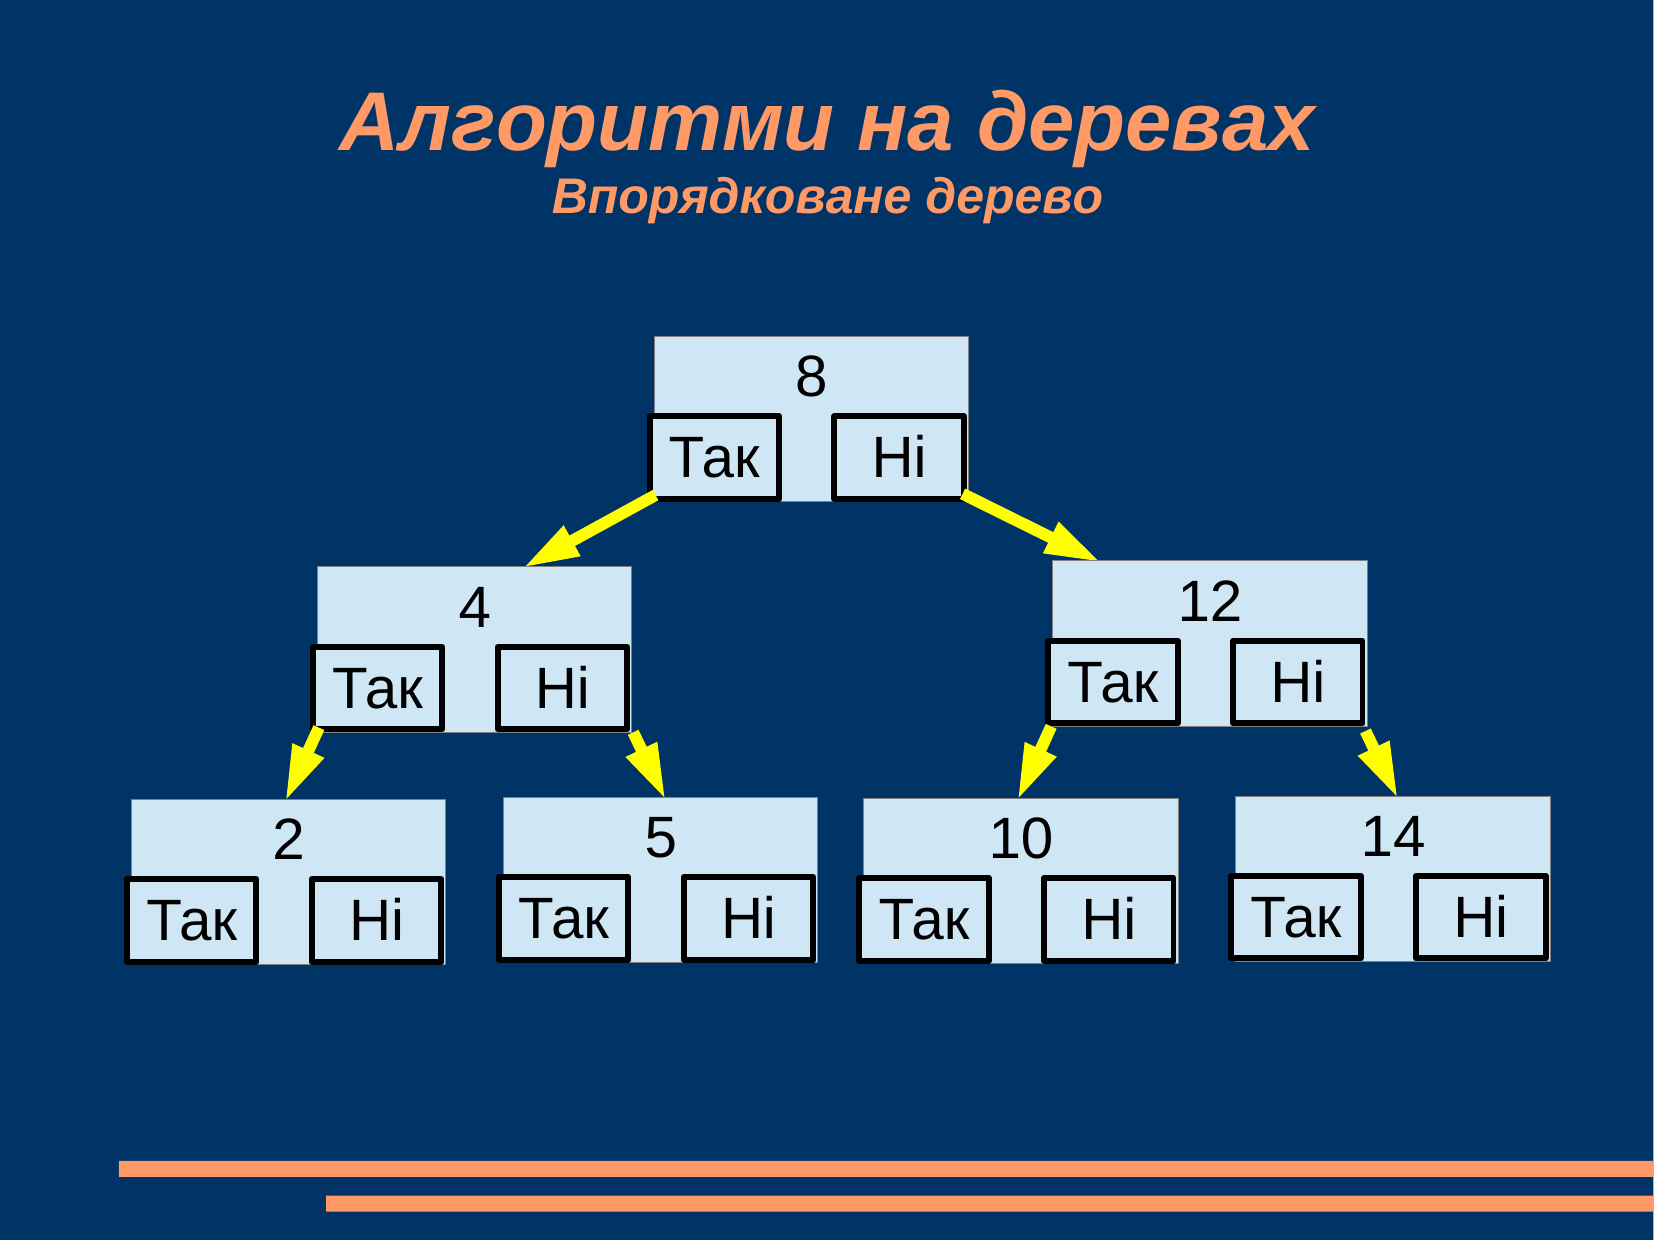

# Алгоритми на деревах Впорядковане дерево
8
Так
Ні
12
Так
Ні
4
Так
Ні
14
Так
Ні
5
Так
Ні
10
Так
Ні
2
Так
Ні